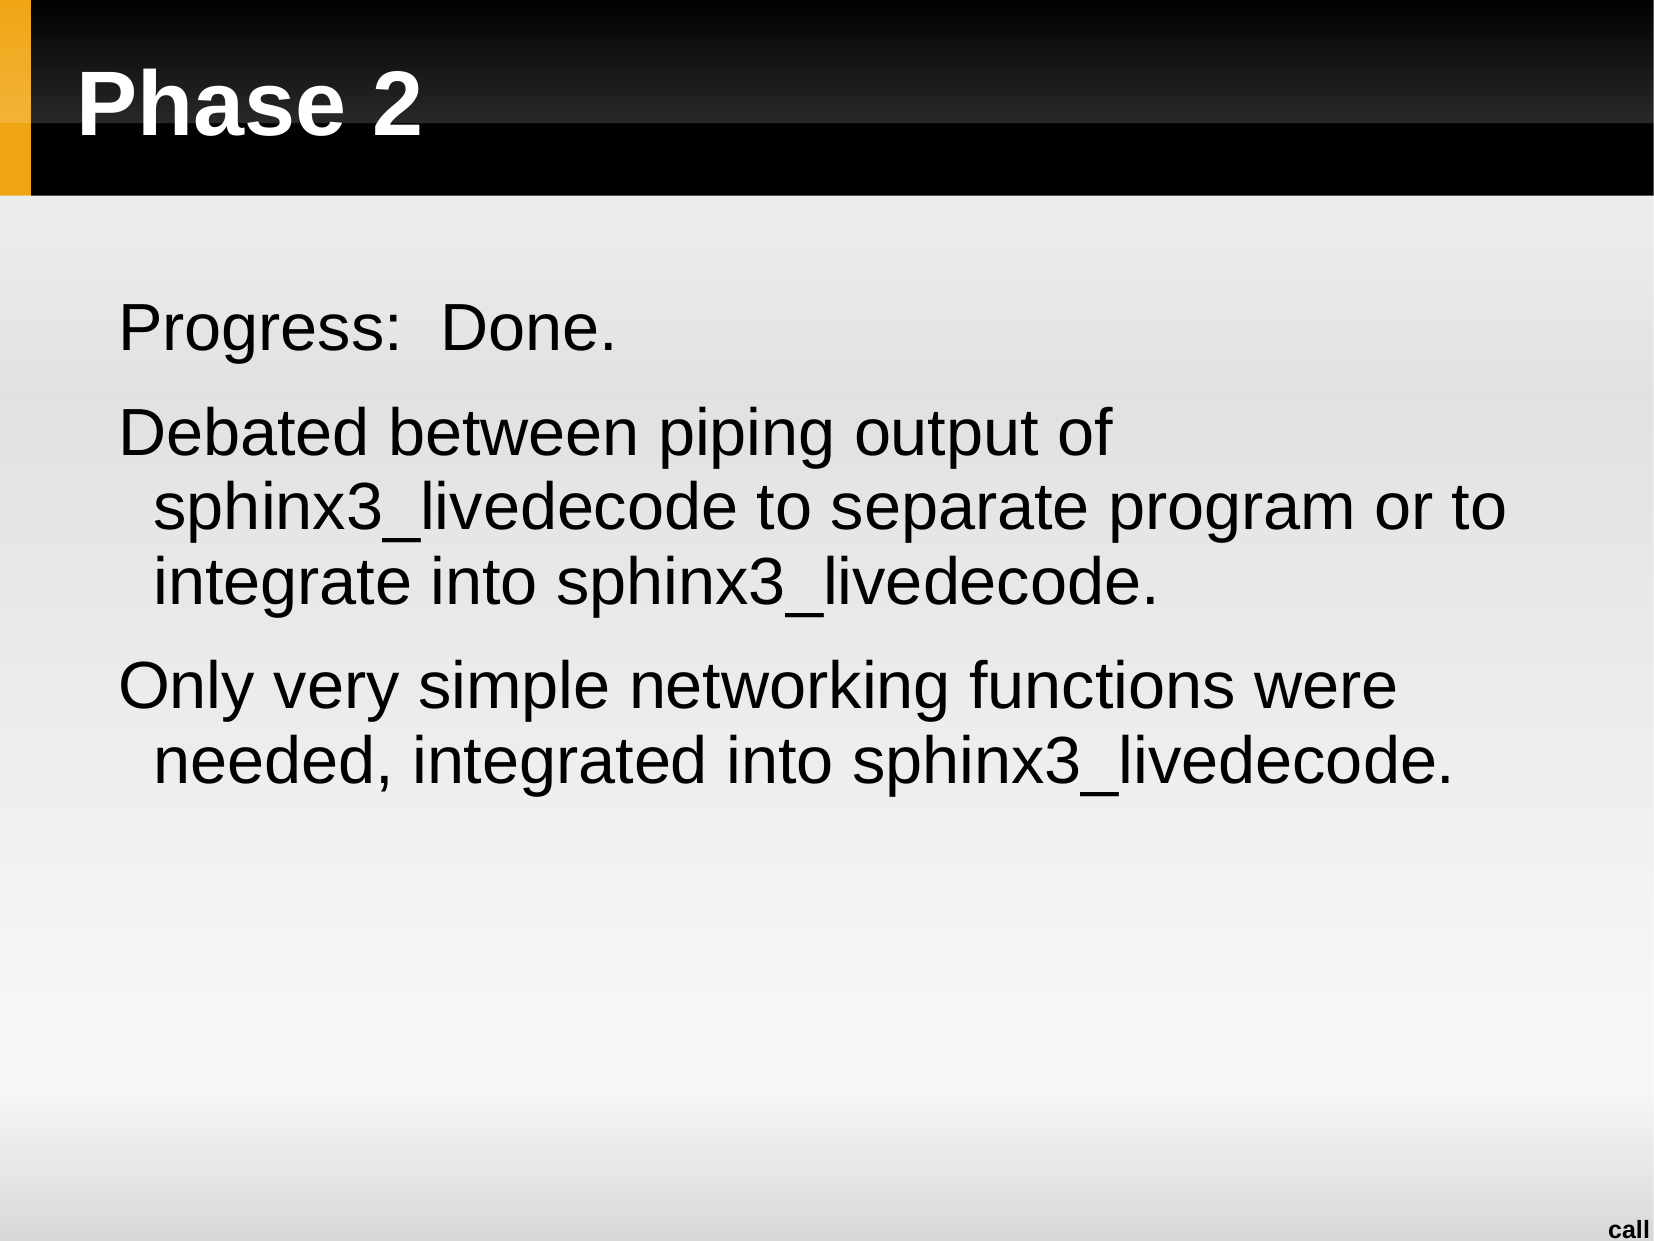

# Phase 2
Progress: Done.
Debated between piping output of sphinx3_livedecode to separate program or to integrate into sphinx3_livedecode.
Only very simple networking functions were needed, integrated into sphinx3_livedecode.
call